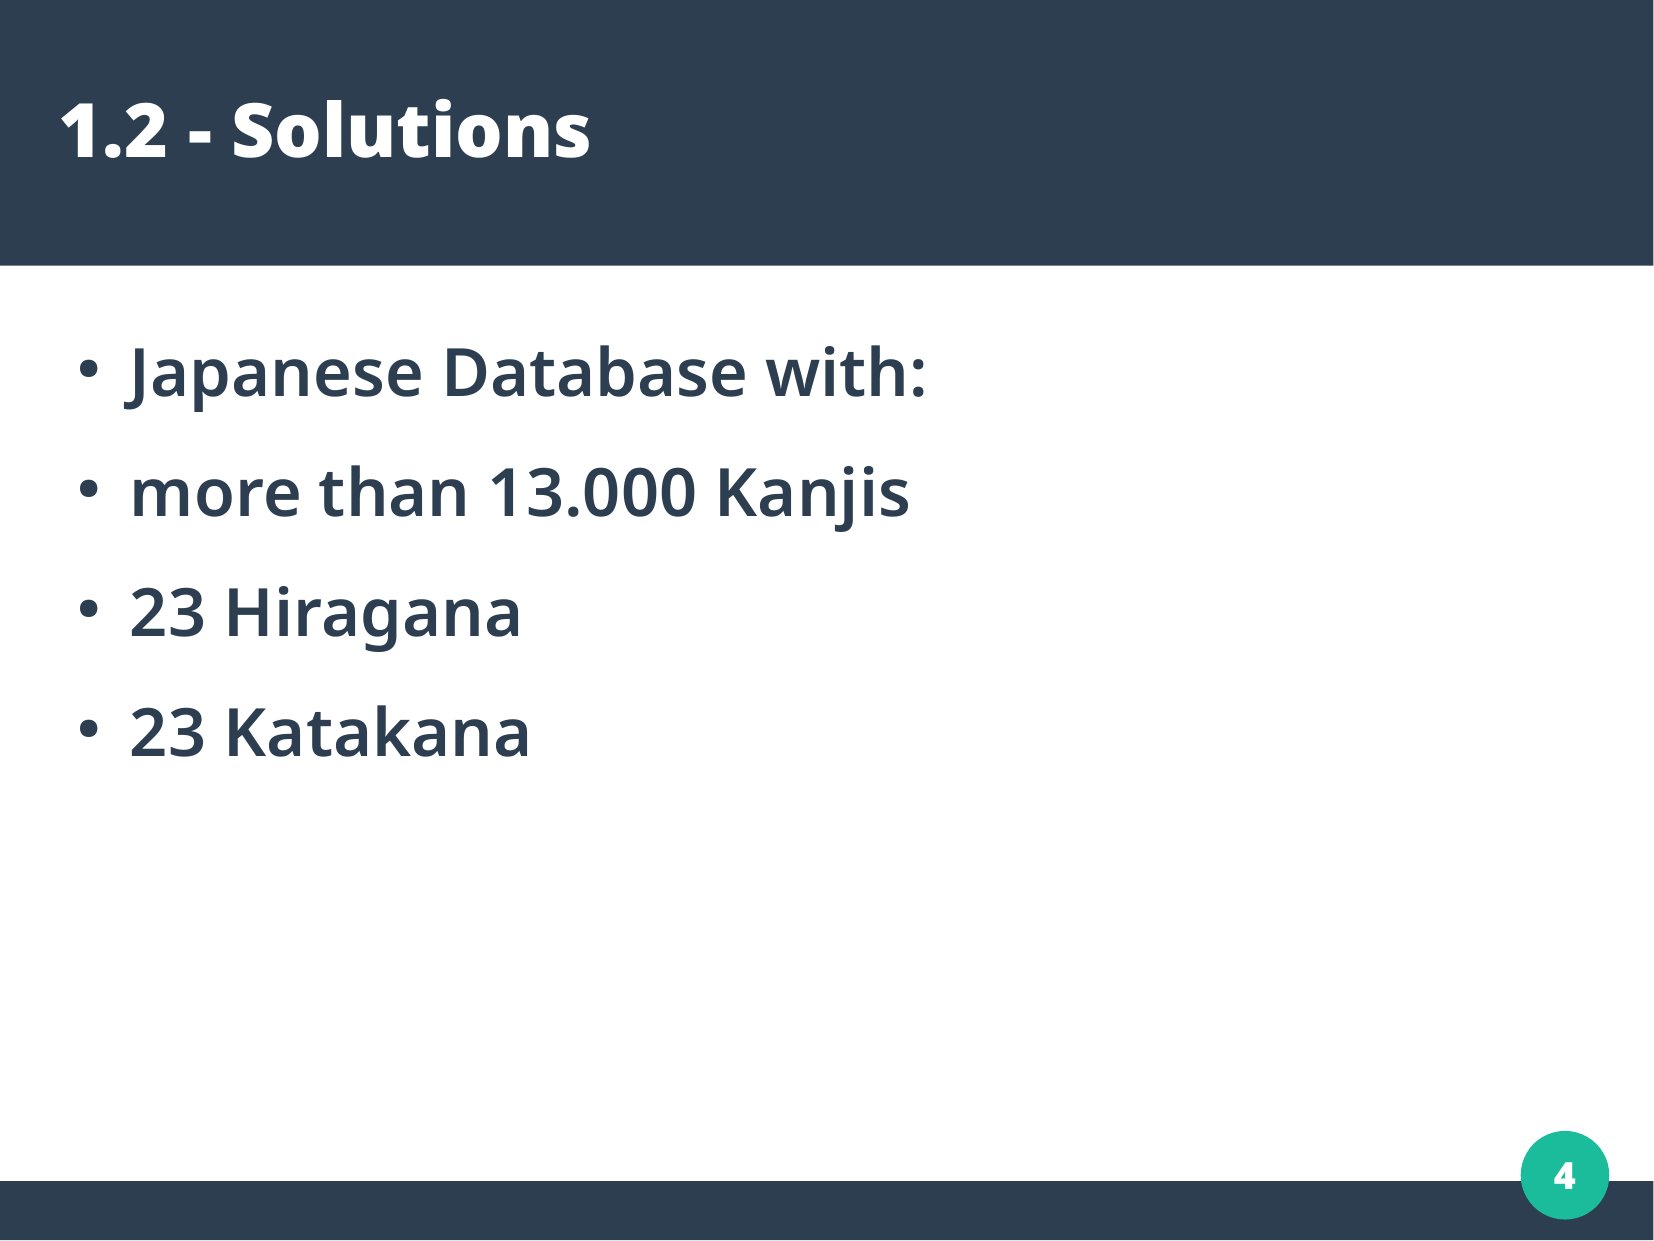

# 1.2 - Solutions
Japanese Database with:
more than 13.000 Kanjis
23 Hiragana
23 Katakana
4